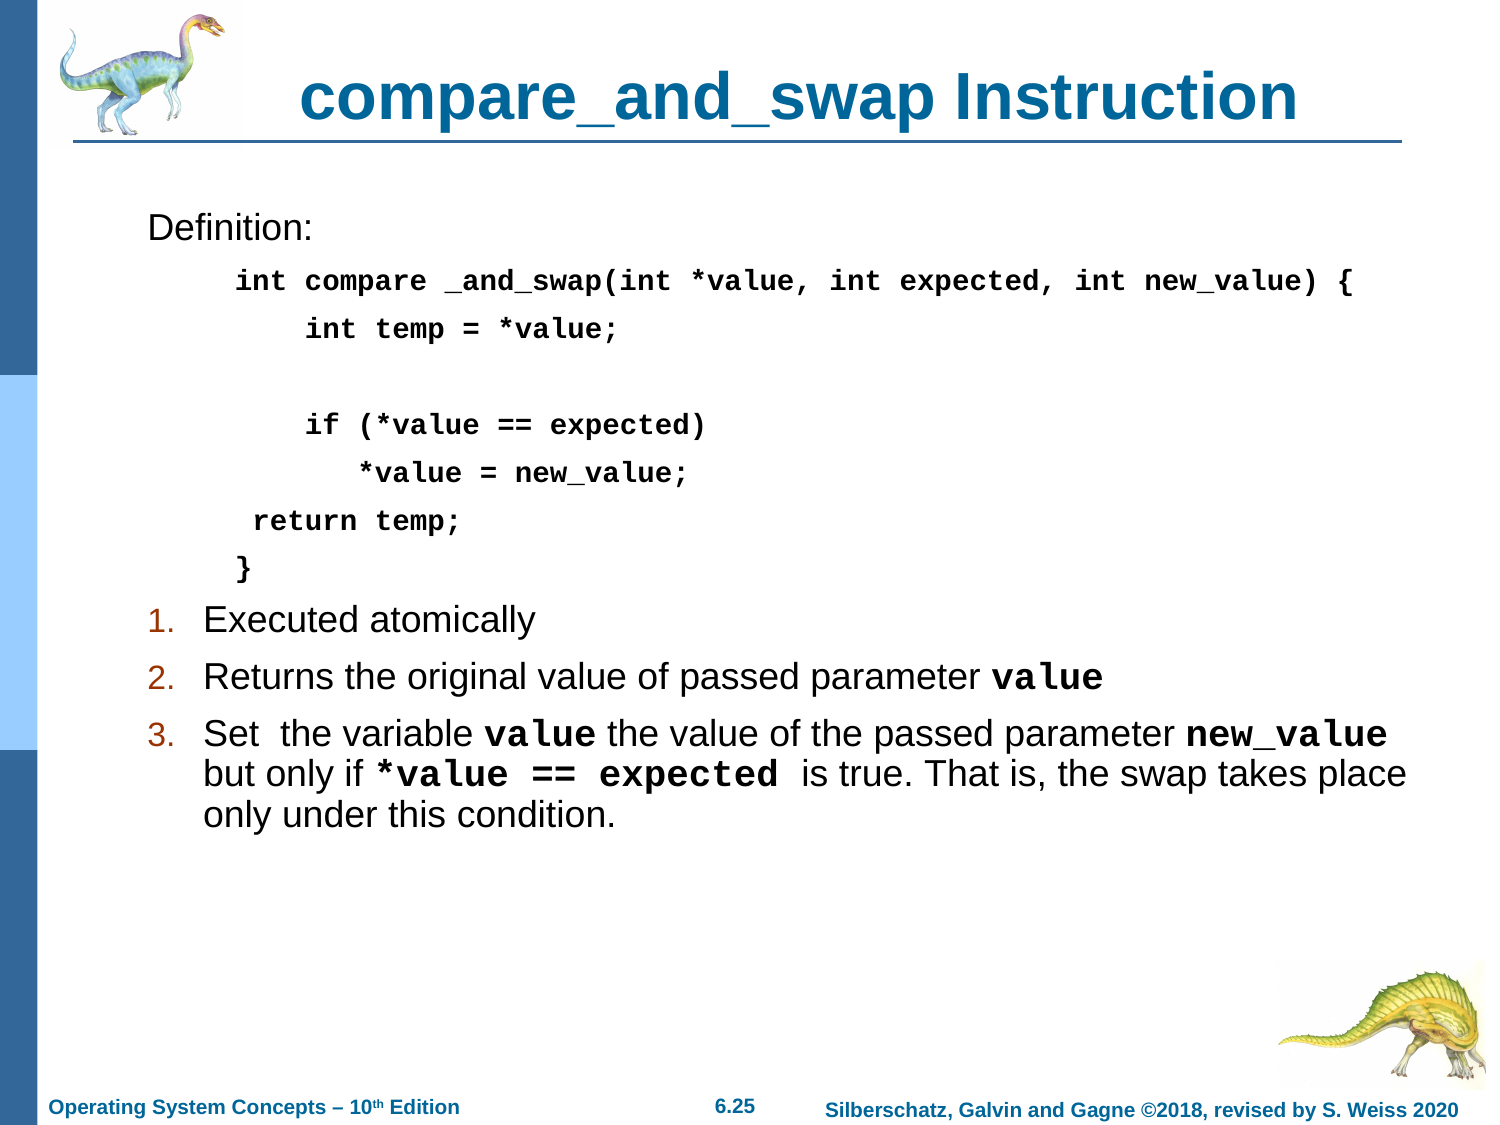

# compare_and_swap Instruction
Definition:
 int compare _and_swap(int *value, int expected, int new_value) {
 int temp = *value;
 if (*value == expected)
 *value = new_value;
 return temp;
 }
Executed atomically
Returns the original value of passed parameter value
Set the variable value the value of the passed parameter new_value but only if *value == expected is true. That is, the swap takes place only under this condition.